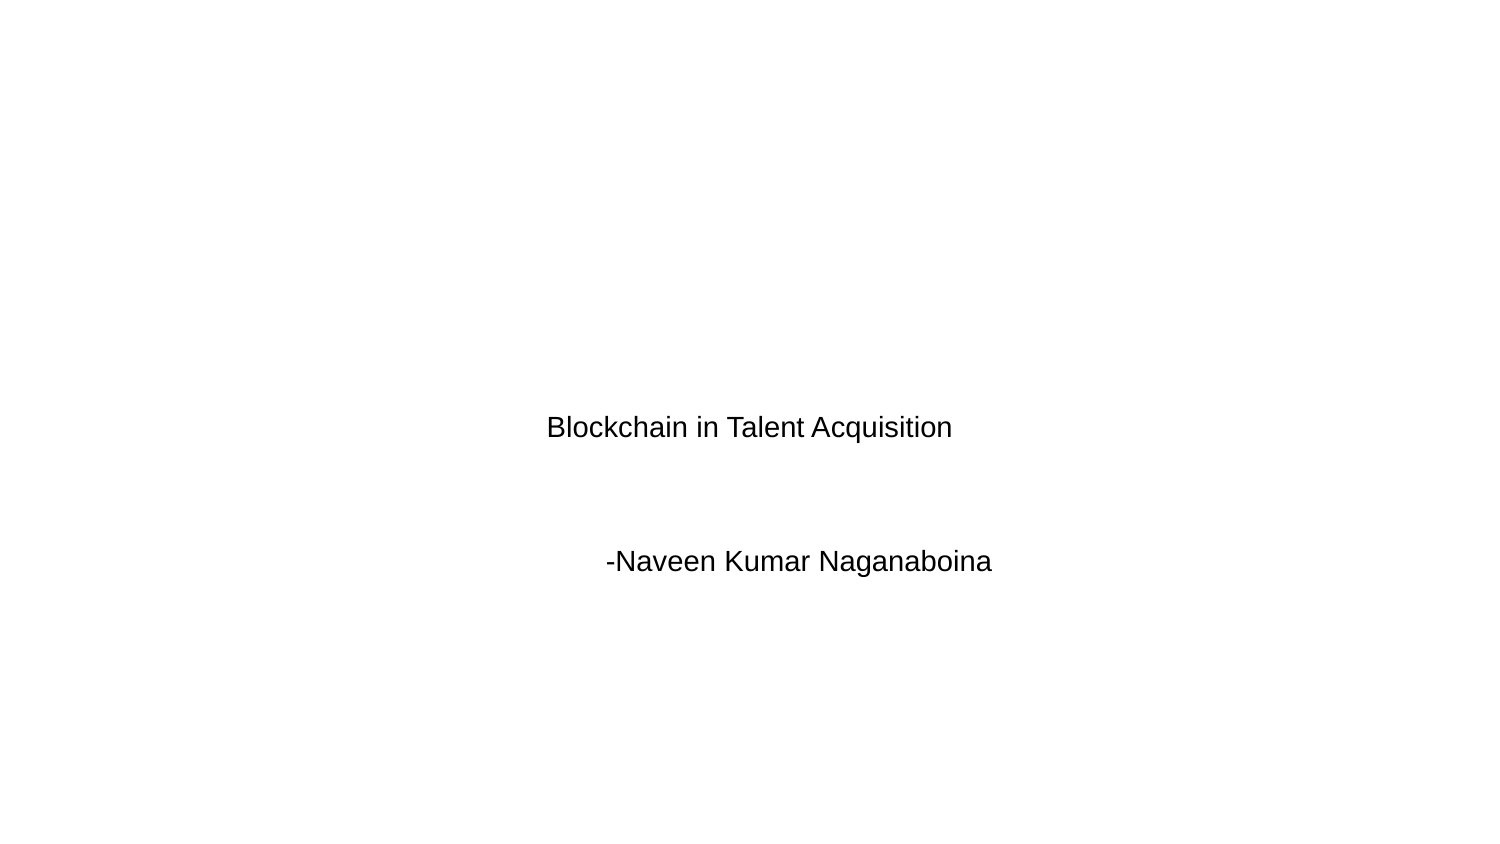

# Blockchain in Talent Acquisition
-Naveen Kumar Naganaboina